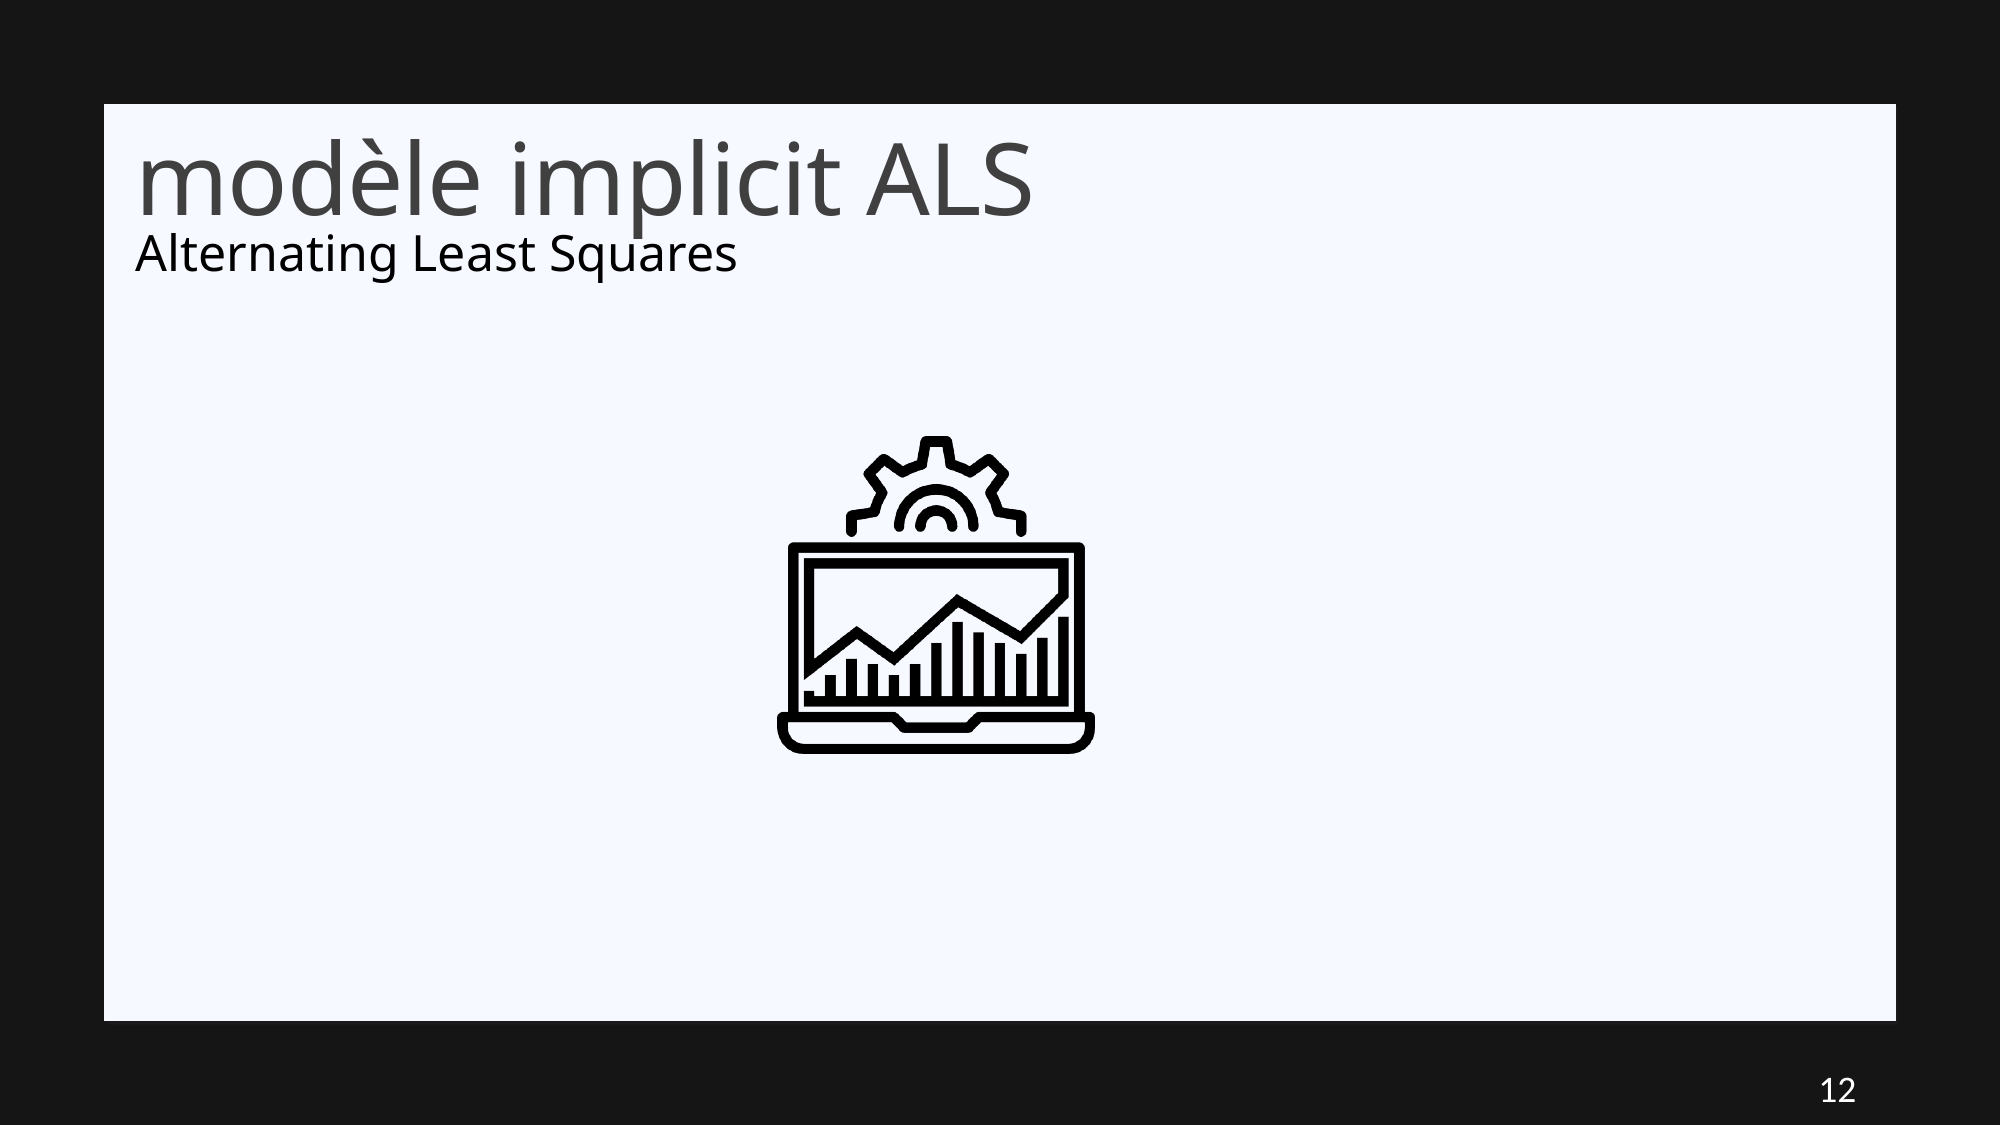

# modèle implicit ALS
Alternating Least Squares